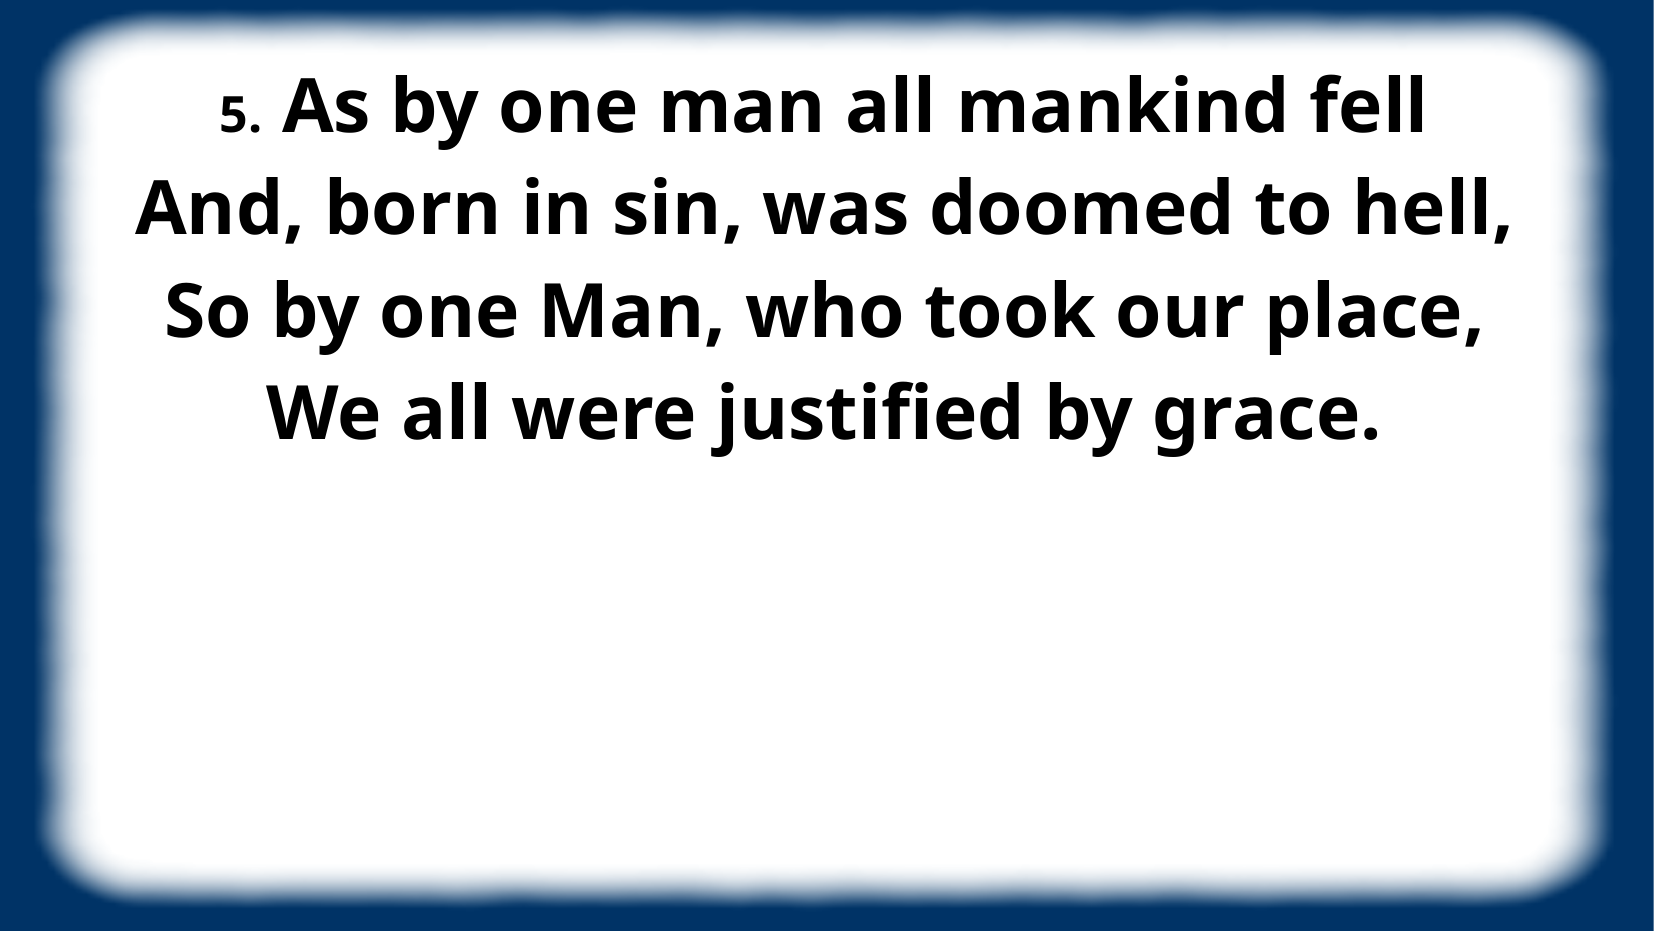

5. As by one man all mankind fell
And, born in sin, was doomed to hell,
So by one Man, who took our place,
We all were justified by grace.